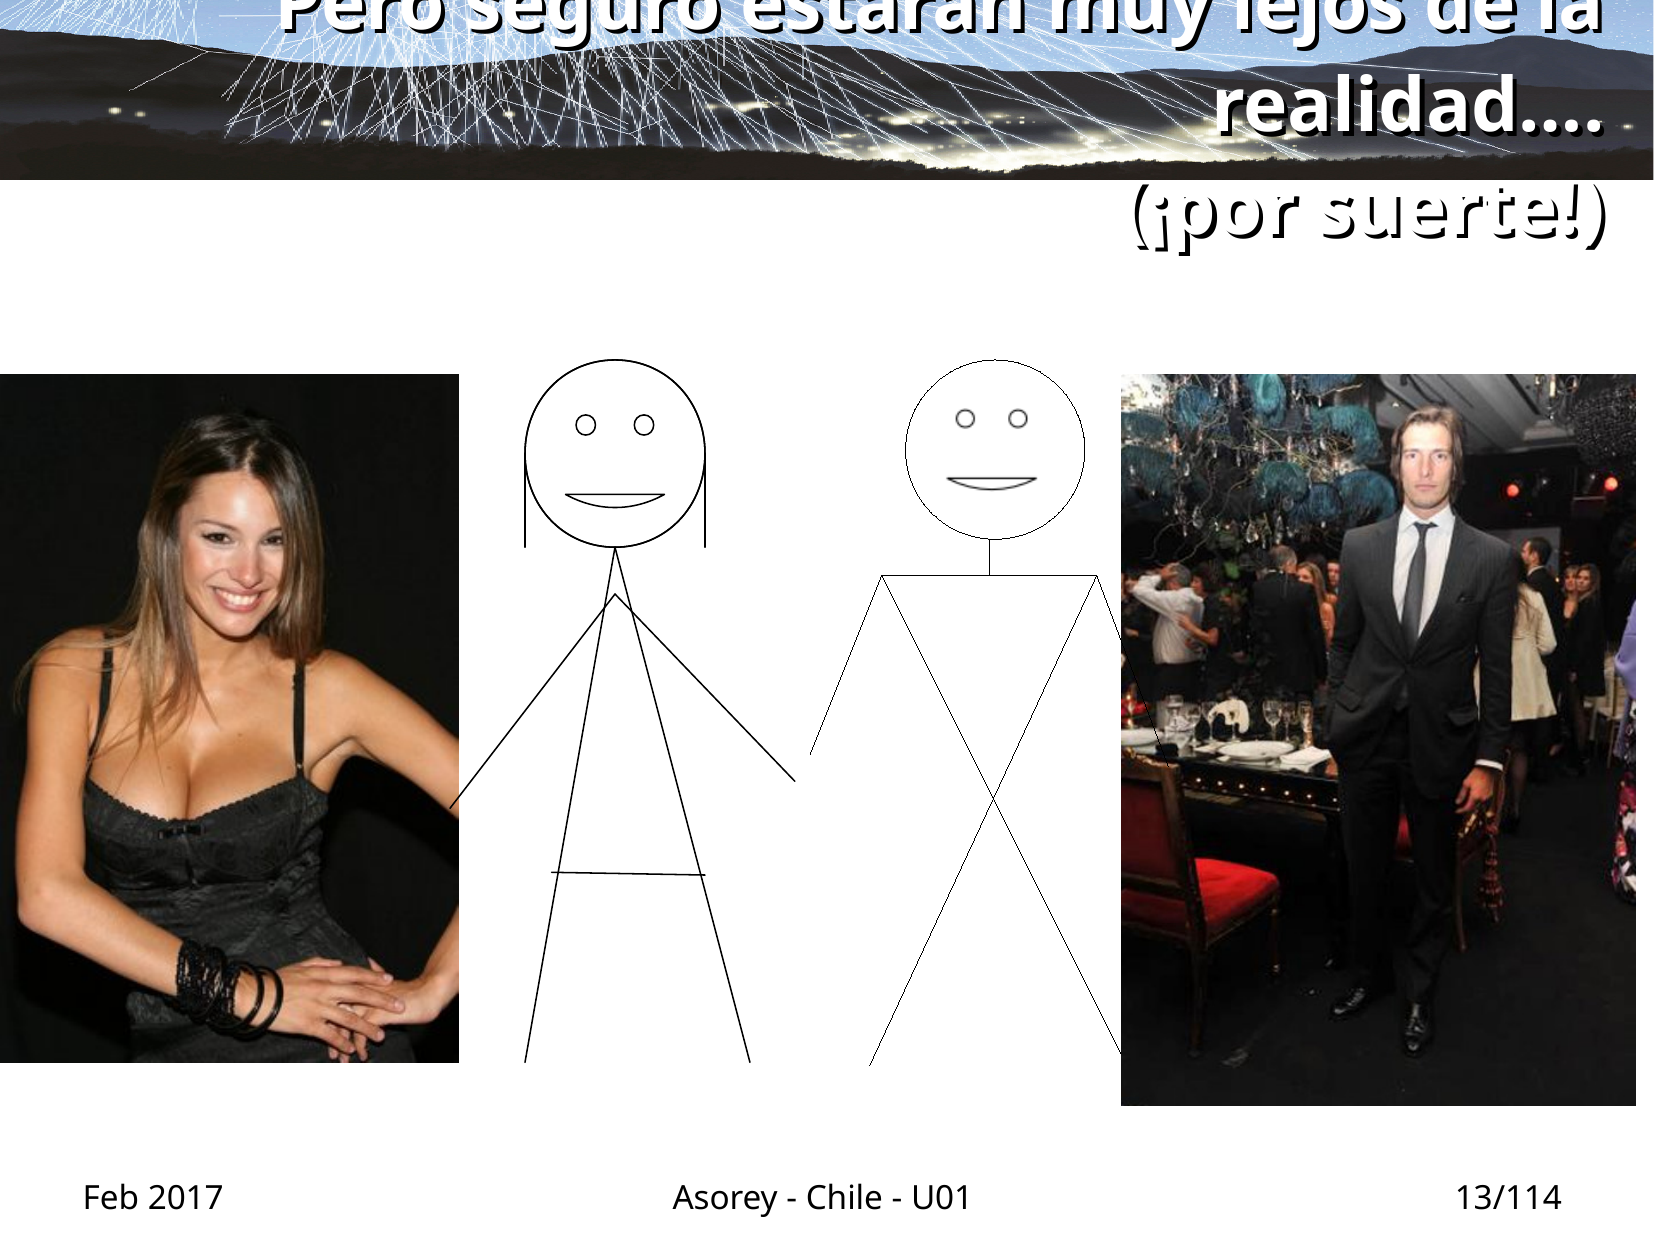

# Pero seguro estarán muy lejos de la realidad…. (¡por suerte!)
Feb 2017
Asorey - Chile - U01
13